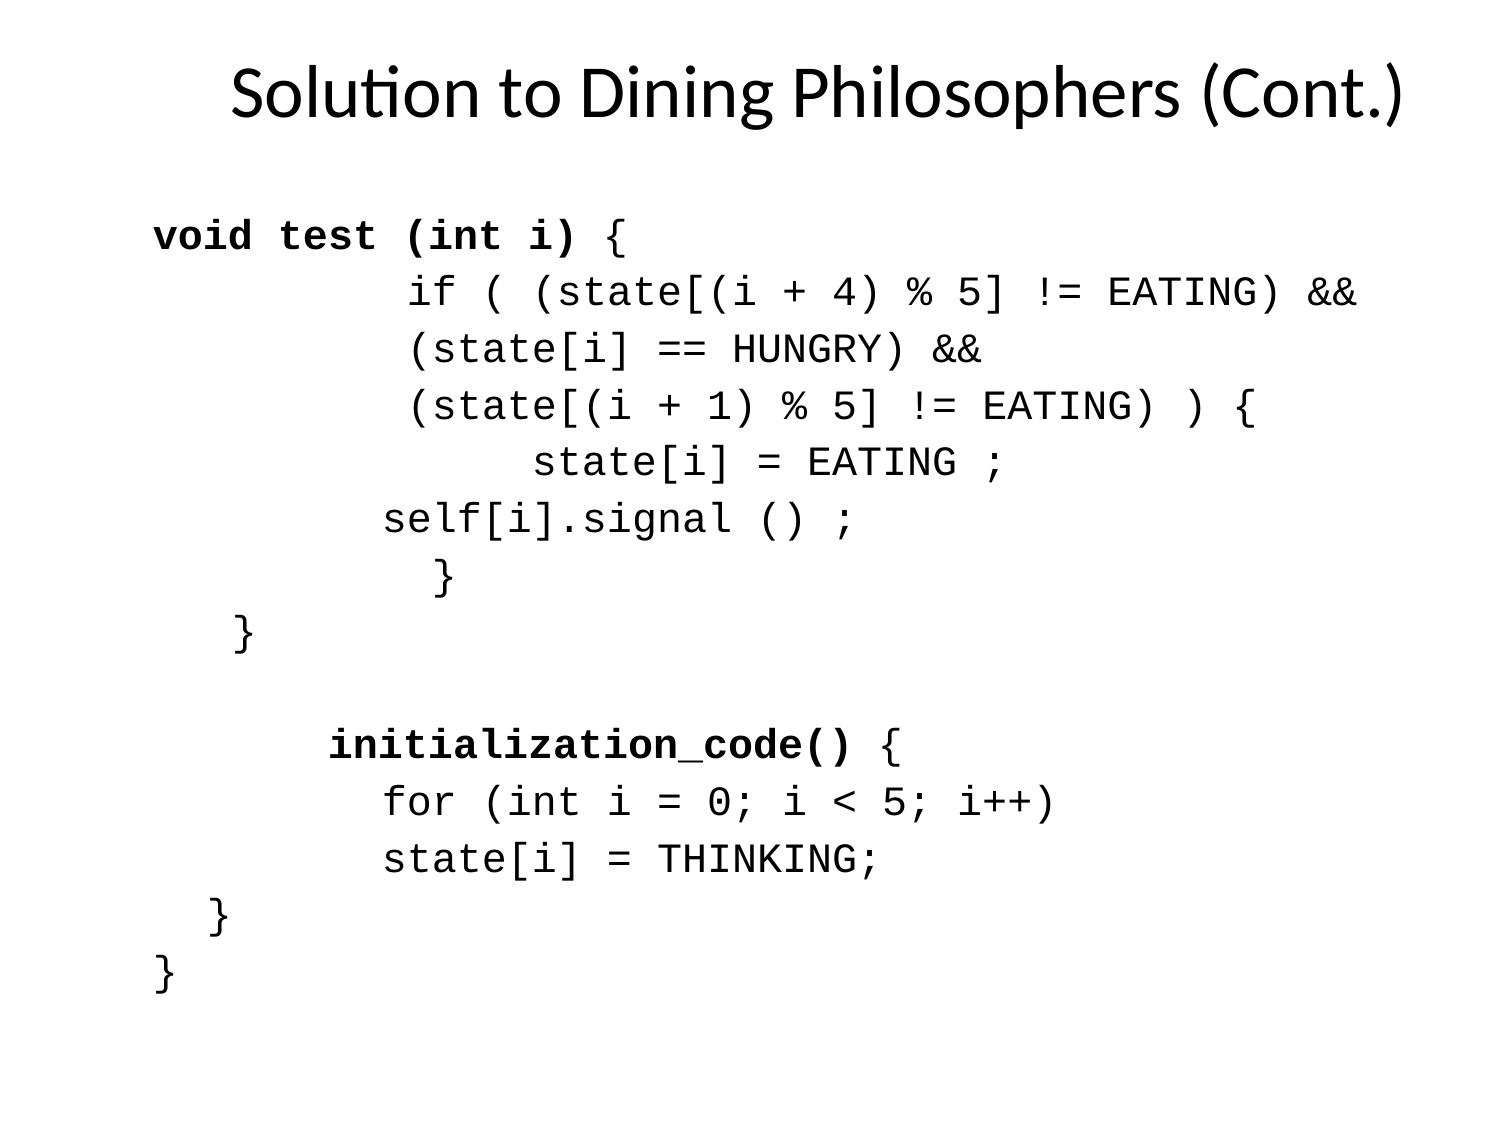

Solution to Dining Philosophers (Cont.)
void test (int i) {
	 if ( (state[(i + 4) % 5] != EATING) &&
	 (state[i] == HUNGRY) &&
	 (state[(i + 1) % 5] != EATING) ) {
	 state[i] = EATING ;
		 self[i].signal () ;
	 }
	 }
 initialization_code() {
	 for (int i = 0; i < 5; i++)
	 state[i] = THINKING;
	}
}